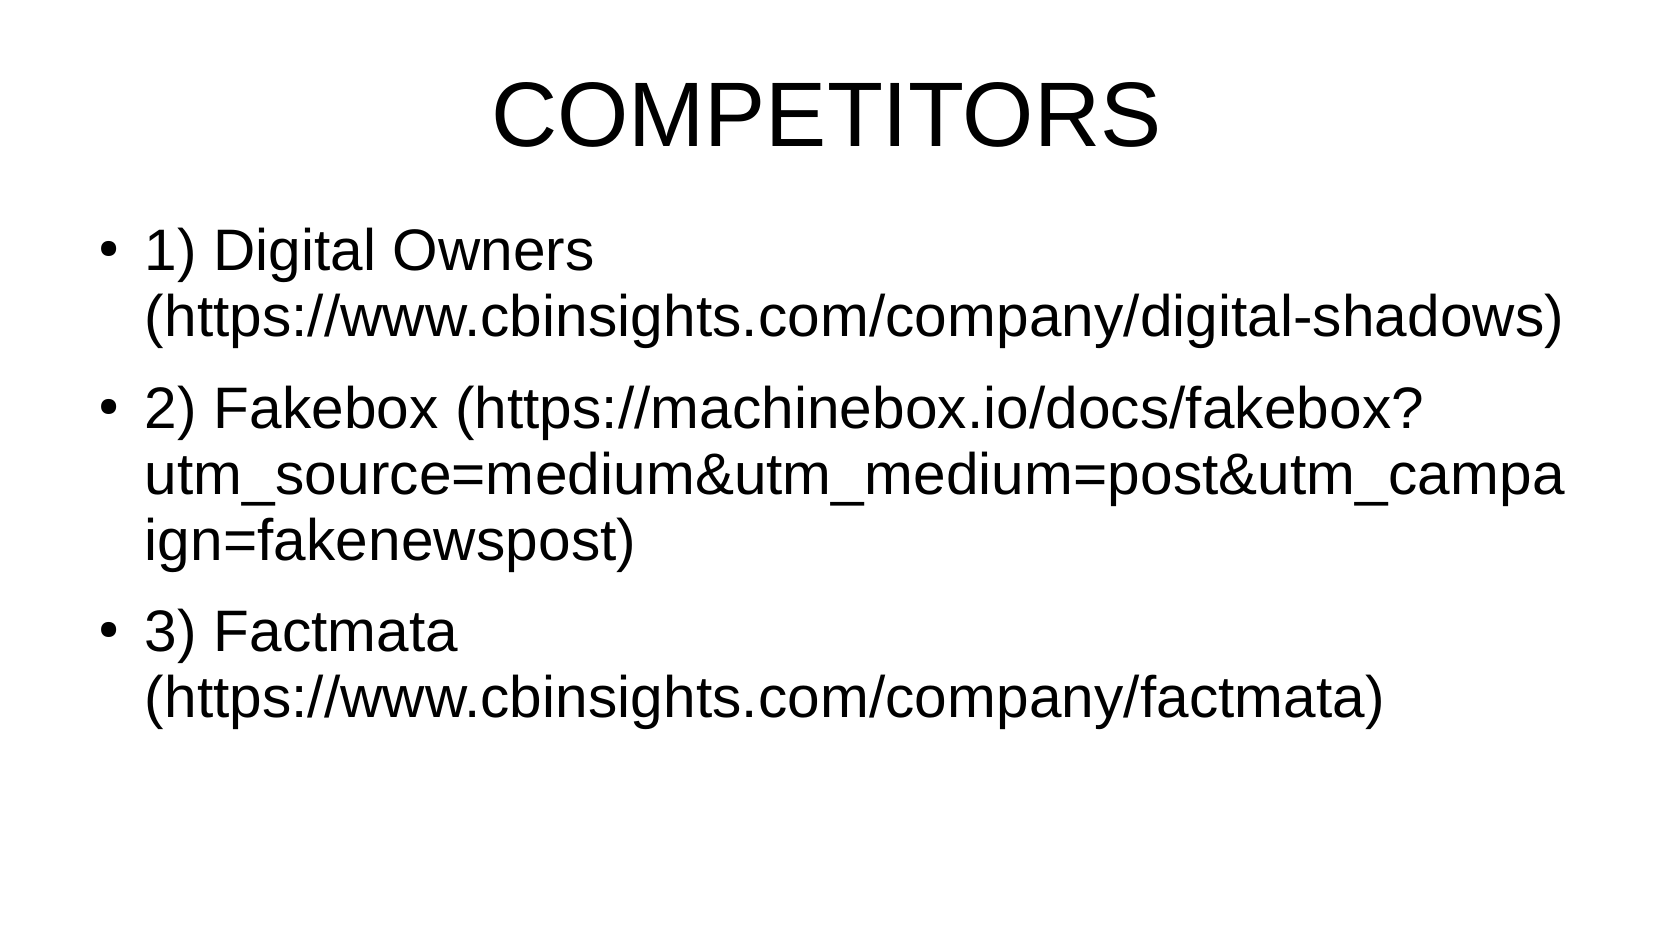

# COMPETITORS
1) Digital Owners (https://www.cbinsights.com/company/digital-shadows)
2) Fakebox (https://machinebox.io/docs/fakebox?utm_source=medium&utm_medium=post&utm_campaign=fakenewspost)
3) Factmata (https://www.cbinsights.com/company/factmata)